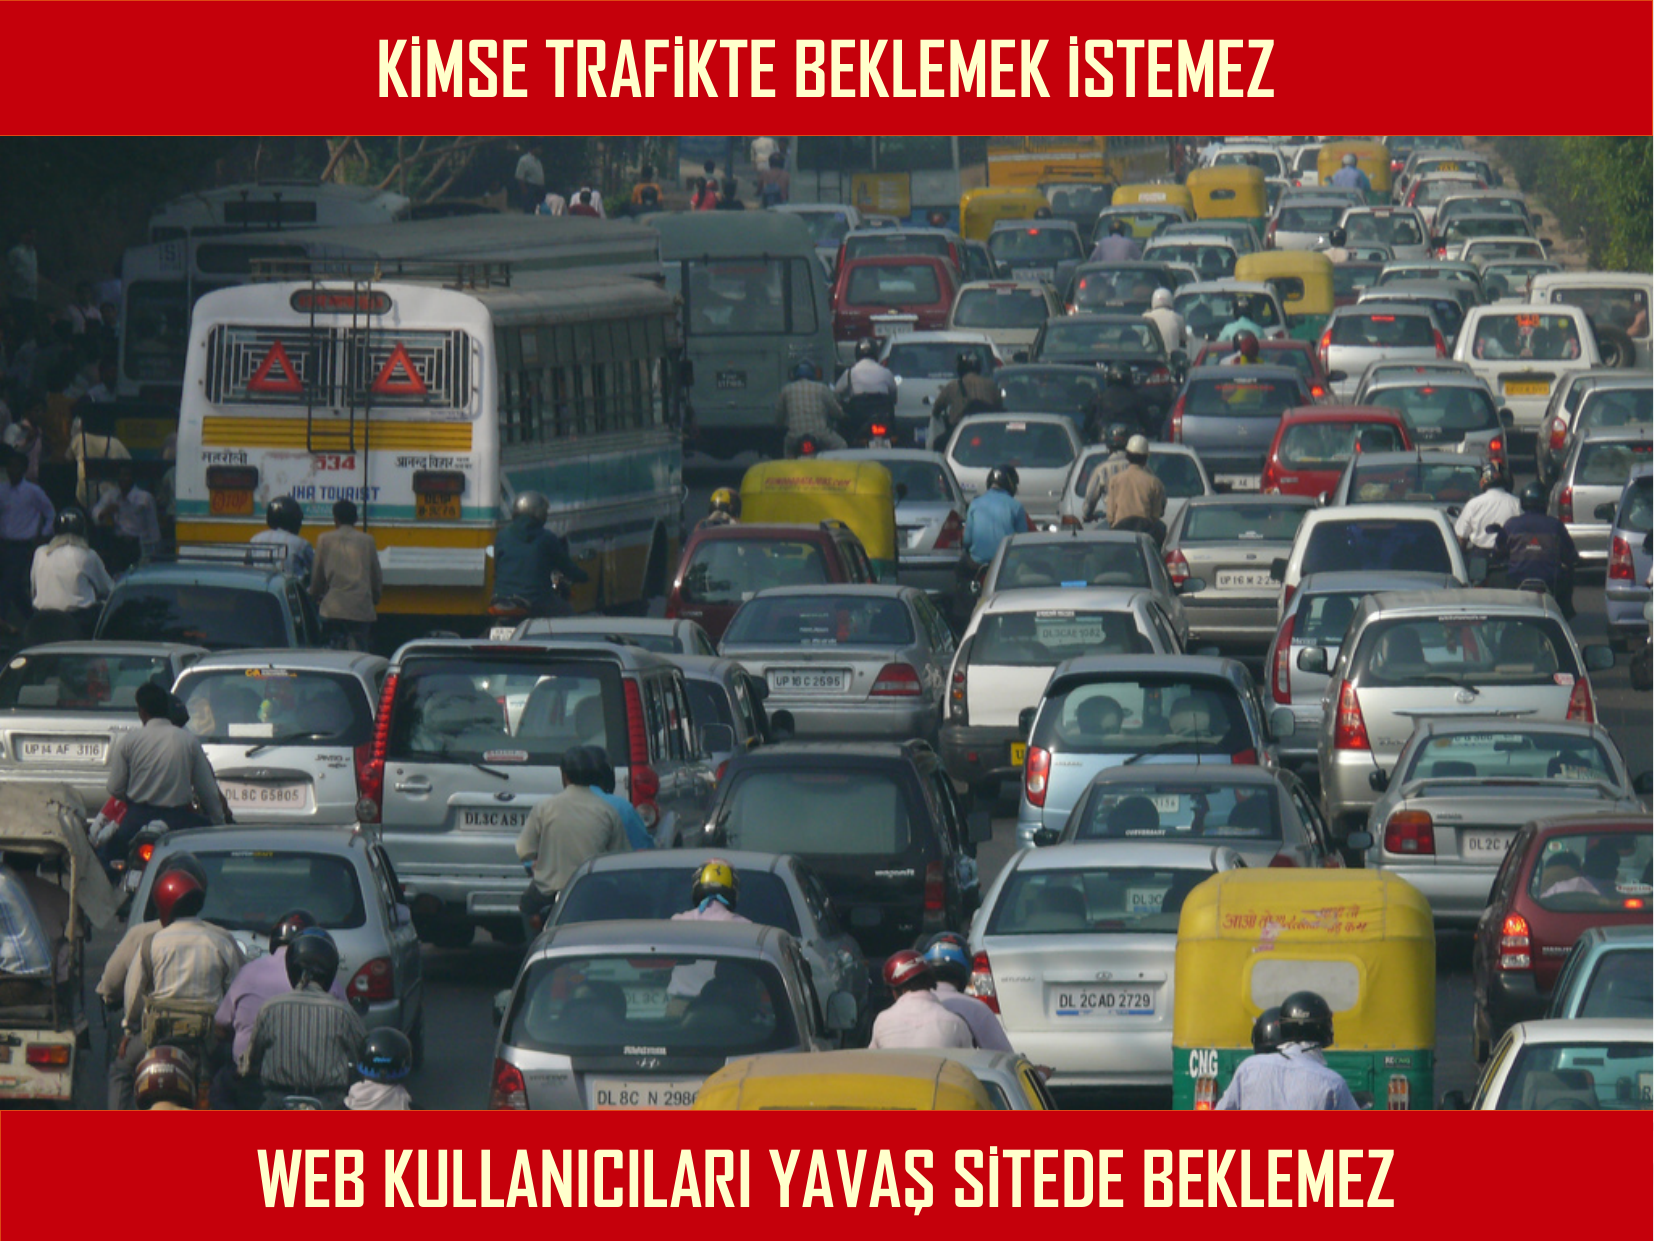

KİMSE TRAFİKTE BEKLEMEK İSTEMEZ
WEB KULLANICILARI YAVAŞ SİTEDE BEKLEMEZ